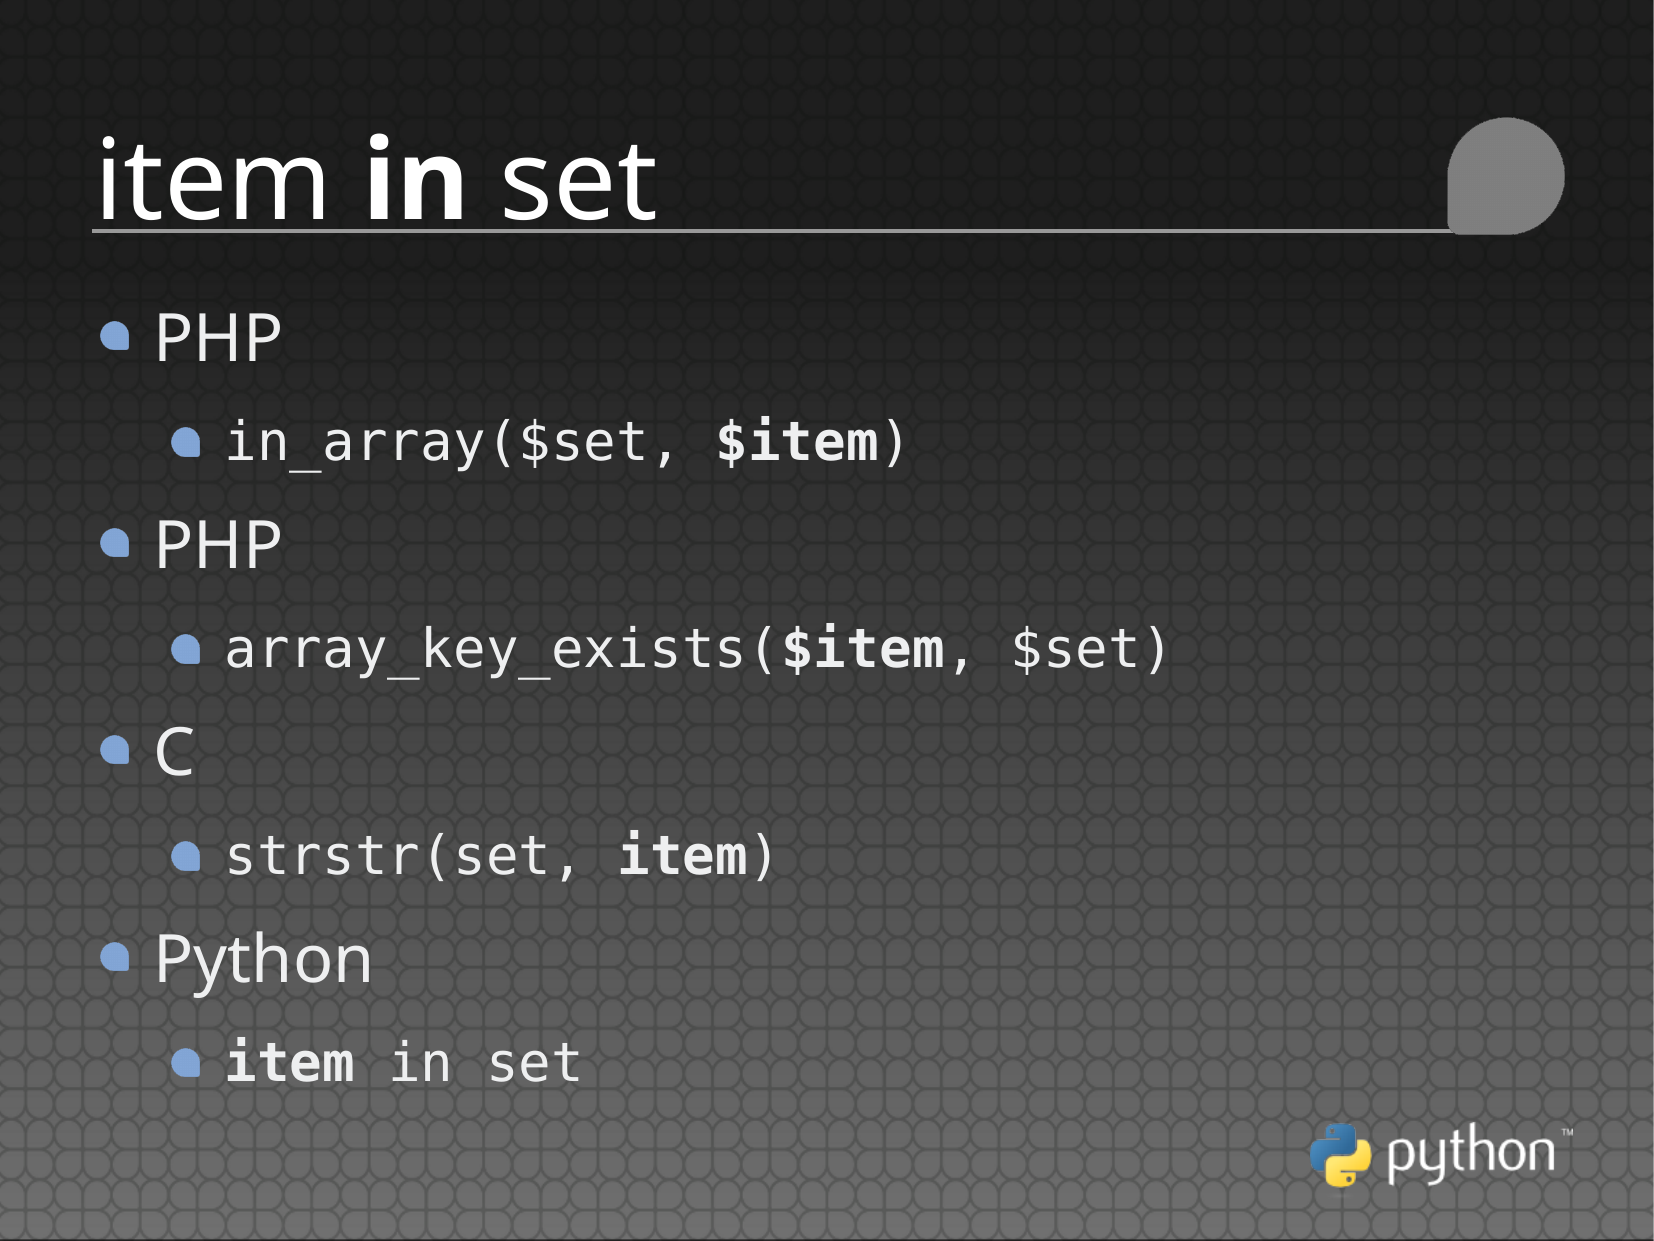

item in set
# PHP
in_array($set, $item)
PHP
array_key_exists($item, $set)
C
strstr(set, item)
Python
item in set